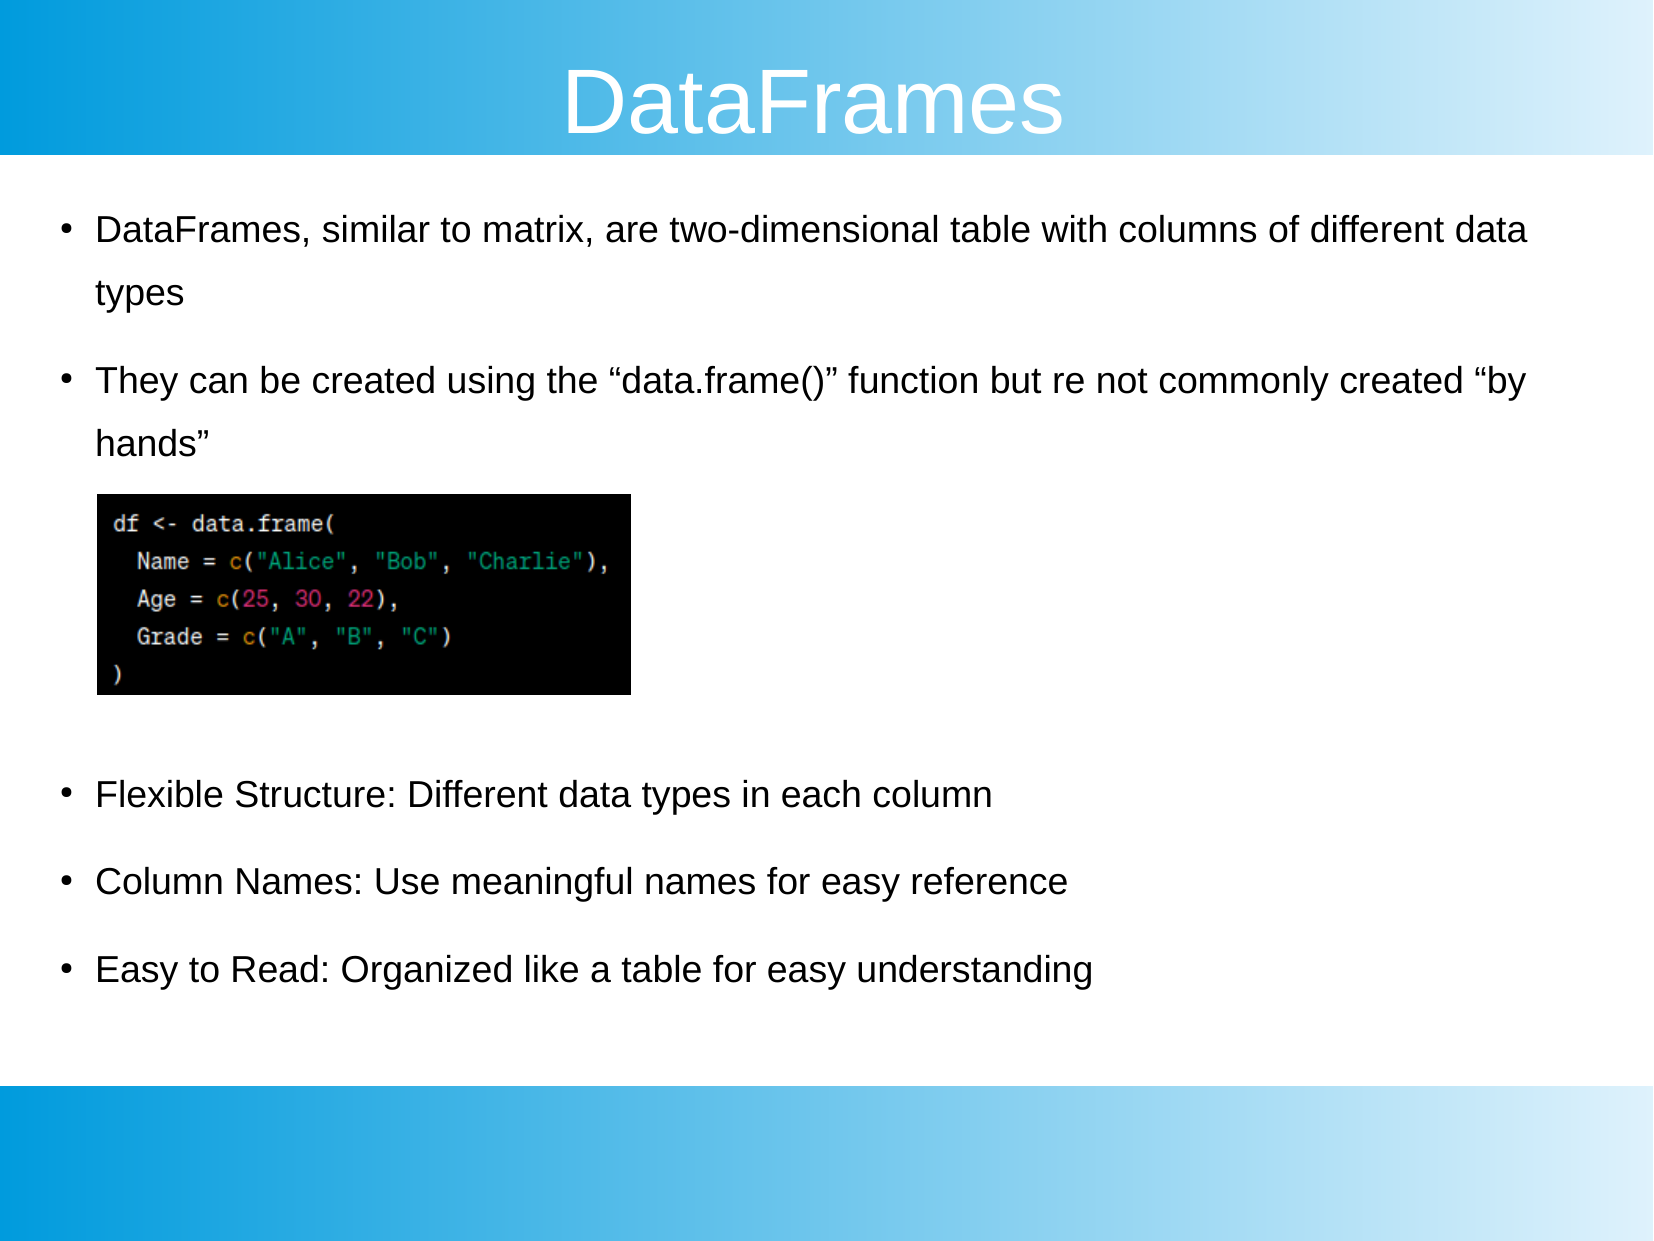

# DataFrames
DataFrames, similar to matrix, are two-dimensional table with columns of different data types
They can be created using the “data.frame()” function but re not commonly created “by hands”
Flexible Structure: Different data types in each column
Column Names: Use meaningful names for easy reference
Easy to Read: Organized like a table for easy understanding